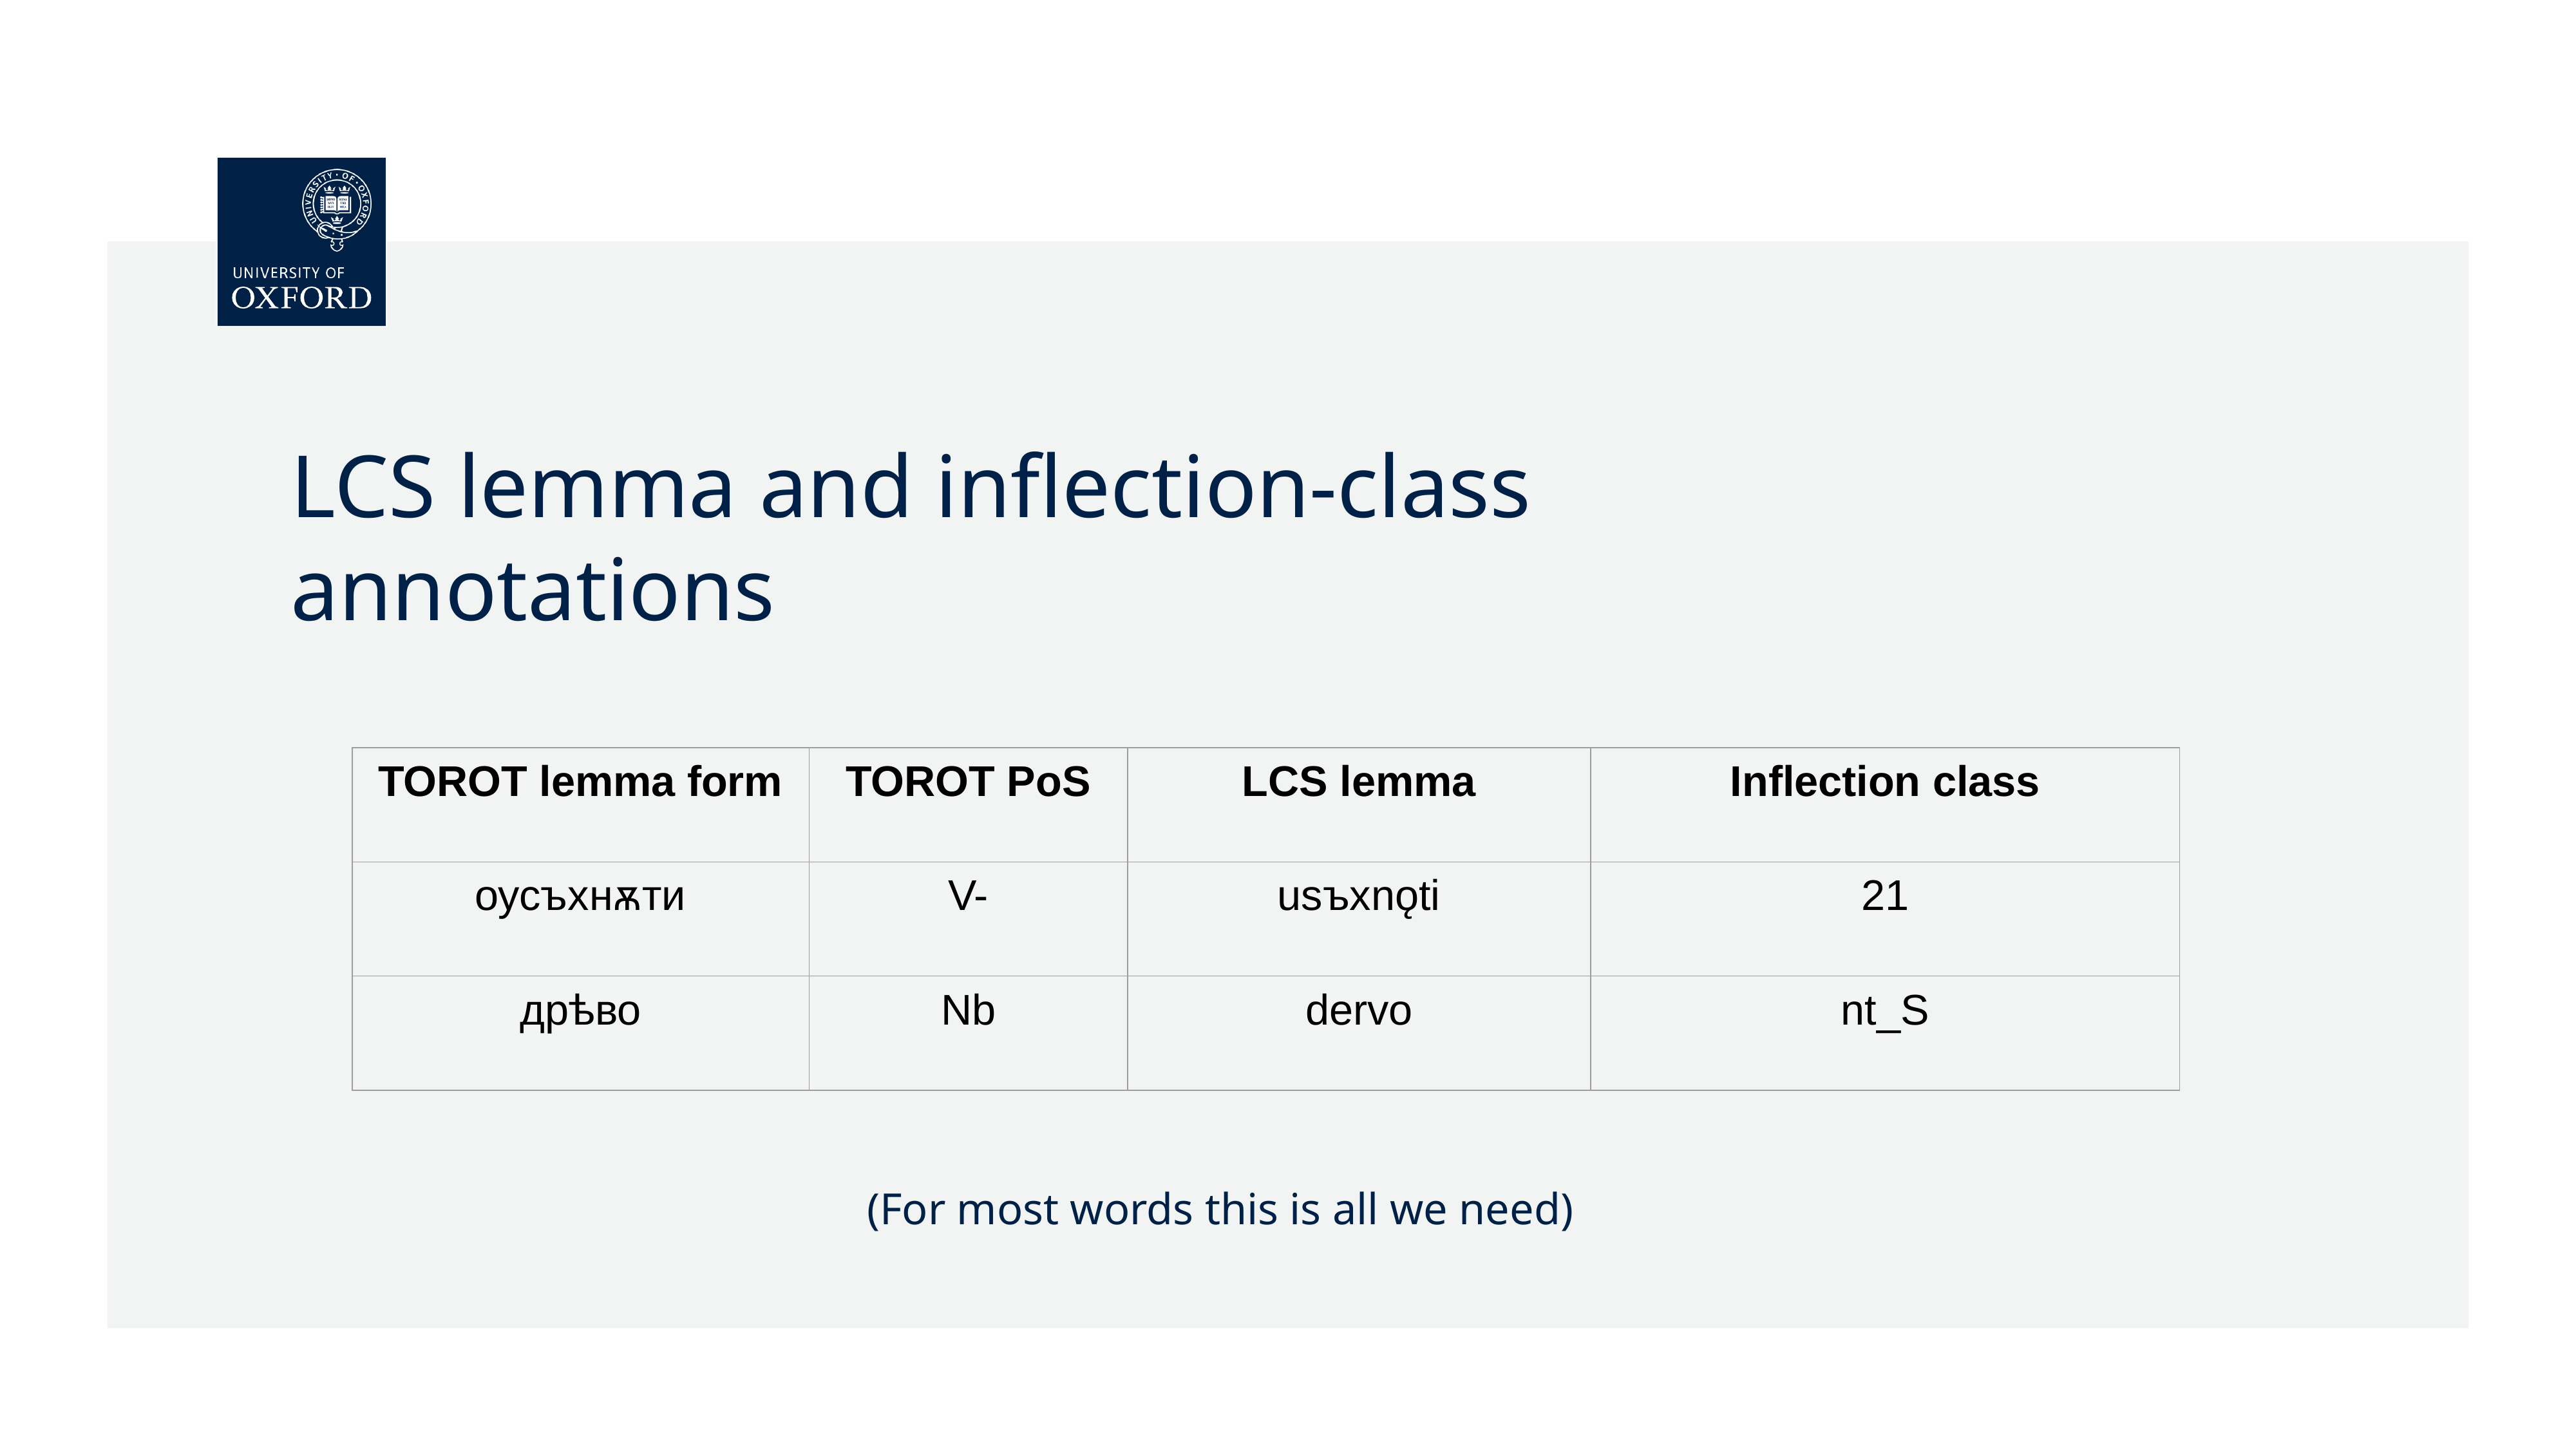

LCS lemma and inflection-class annotations
| TOROT lemma form | TOROT PoS | LCS lemma | Inflection class |
| --- | --- | --- | --- |
| оусъхнѫти | V- | usъxnǫti | 21 |
| дрѣво | Nb | dervo | nt\_S |
(For most words this is all we need)